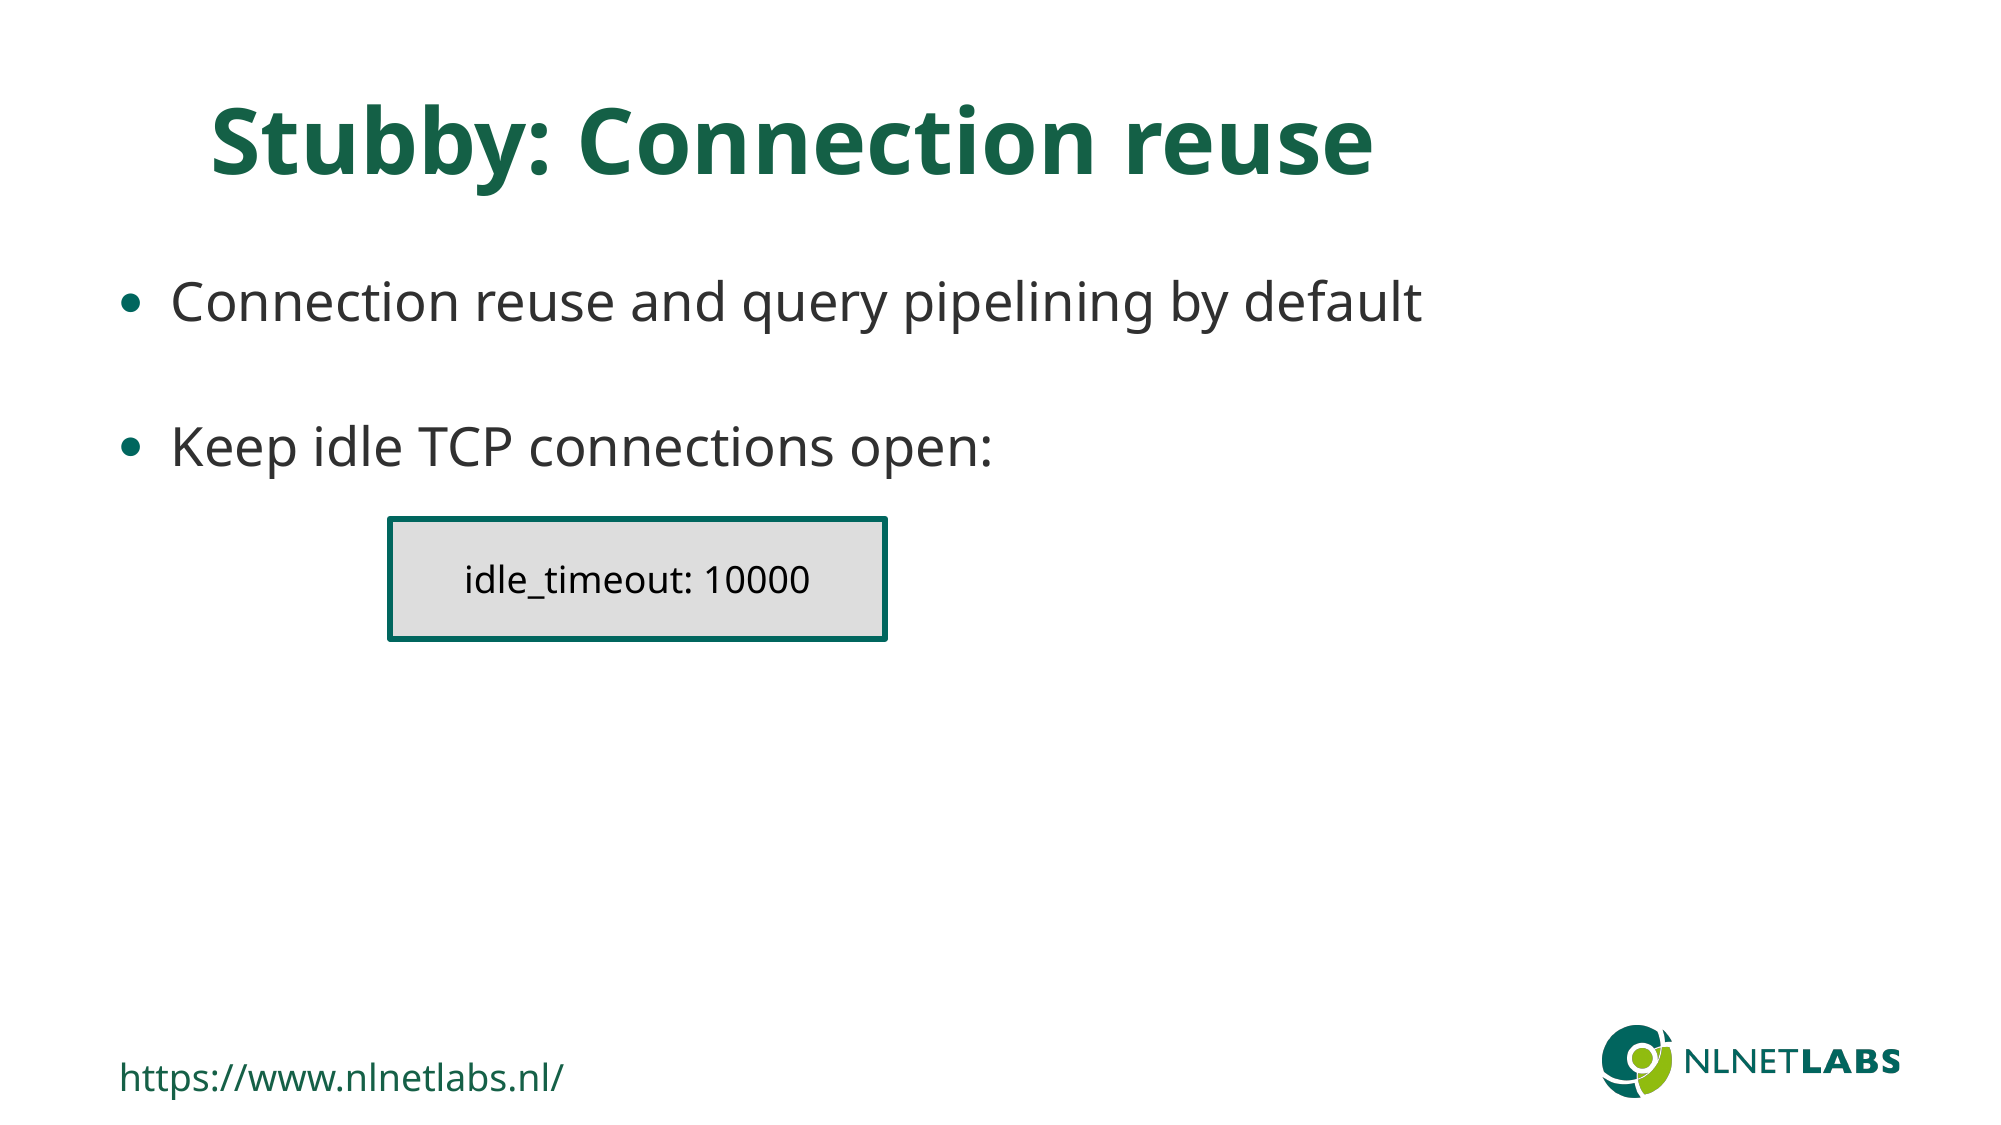

# Stubby: Connection reuse
Connection reuse and query pipelining by default
Keep idle TCP connections open:
idle_timeout: 10000